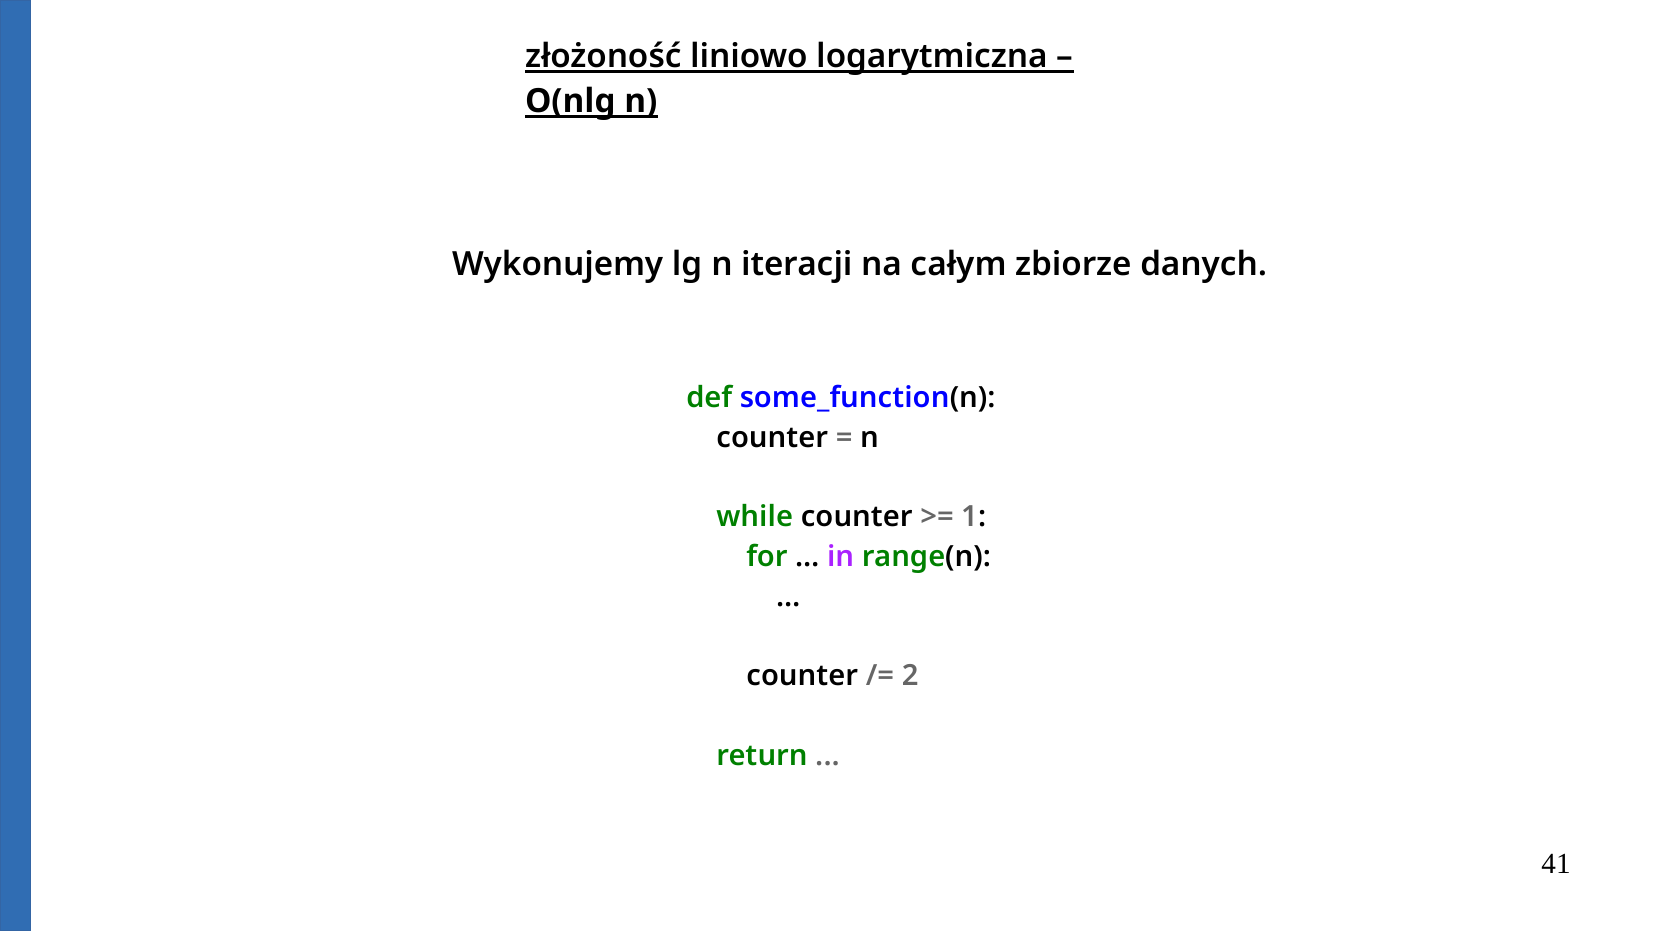

złożoność liniowo logarytmiczna – O(nlg n)
Wykonujemy lg n iteracji na całym zbiorze danych.
def some_function(n):
 counter = n
 while counter >= 1:
 for … in range(n):
 …
 counter /= 2
 return ...
41